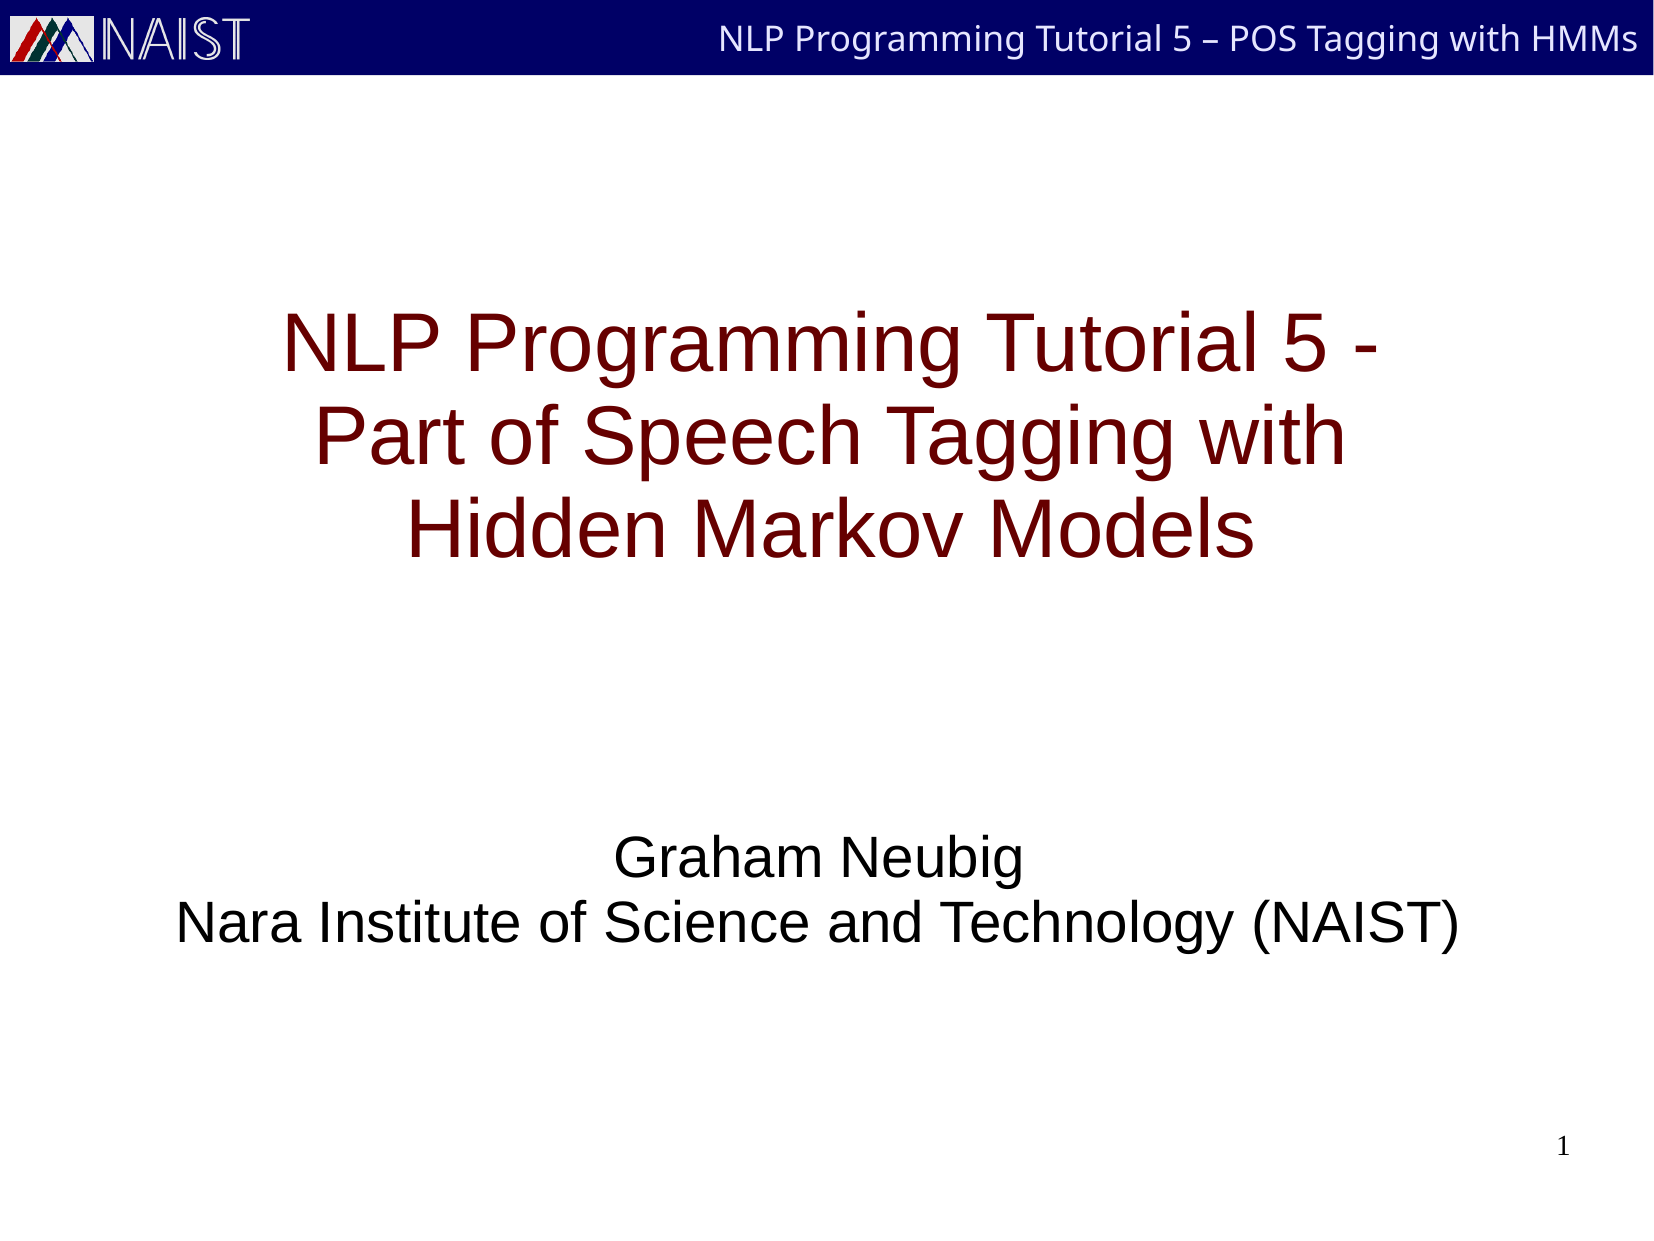

# NLP Programming Tutorial 5 - Part of Speech Tagging with Hidden Markov Models
Graham Neubig
Nara Institute of Science and Technology (NAIST)
1